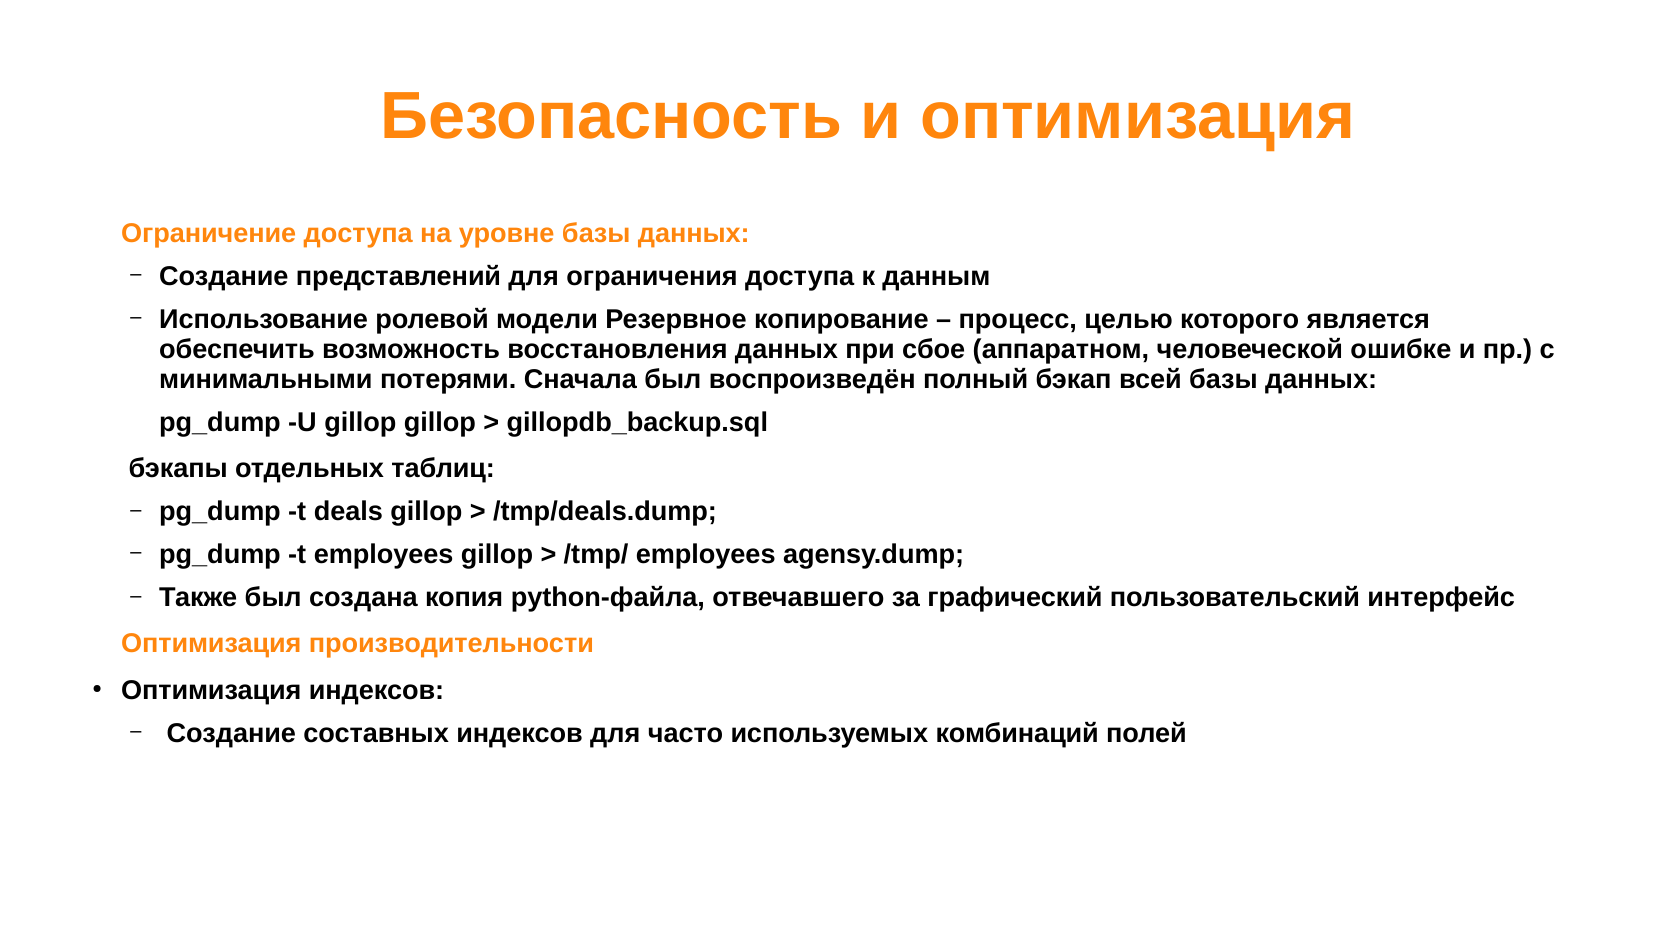

# Безопасность и оптимизация
Ограничение доступа на уровне базы данных:
Создание представлений для ограничения доступа к данным
Использование ролевой модели Резервное копирование – процесс, целью которого является обеспечить возможность восстановления данных при сбое (аппаратном, человеческой ошибке и пр.) с минимальными потерями. Сначала был воспроизведён полный бэкап всей базы данных:
pg_dump -U gillop gillop > gillopdb_backup.sql
 бэкапы отдельных таблиц:
pg_dump -t deals gillop > /tmp/deals.dump;
pg_dump -t employees gillop > /tmp/ employees agensy.dump;
Также был создана копия python-файла, отвечавшего за графический пользовательский интерфейс
Оптимизация производительности
Оптимизация индексов:
 Создание составных индексов для часто используемых комбинаций полей